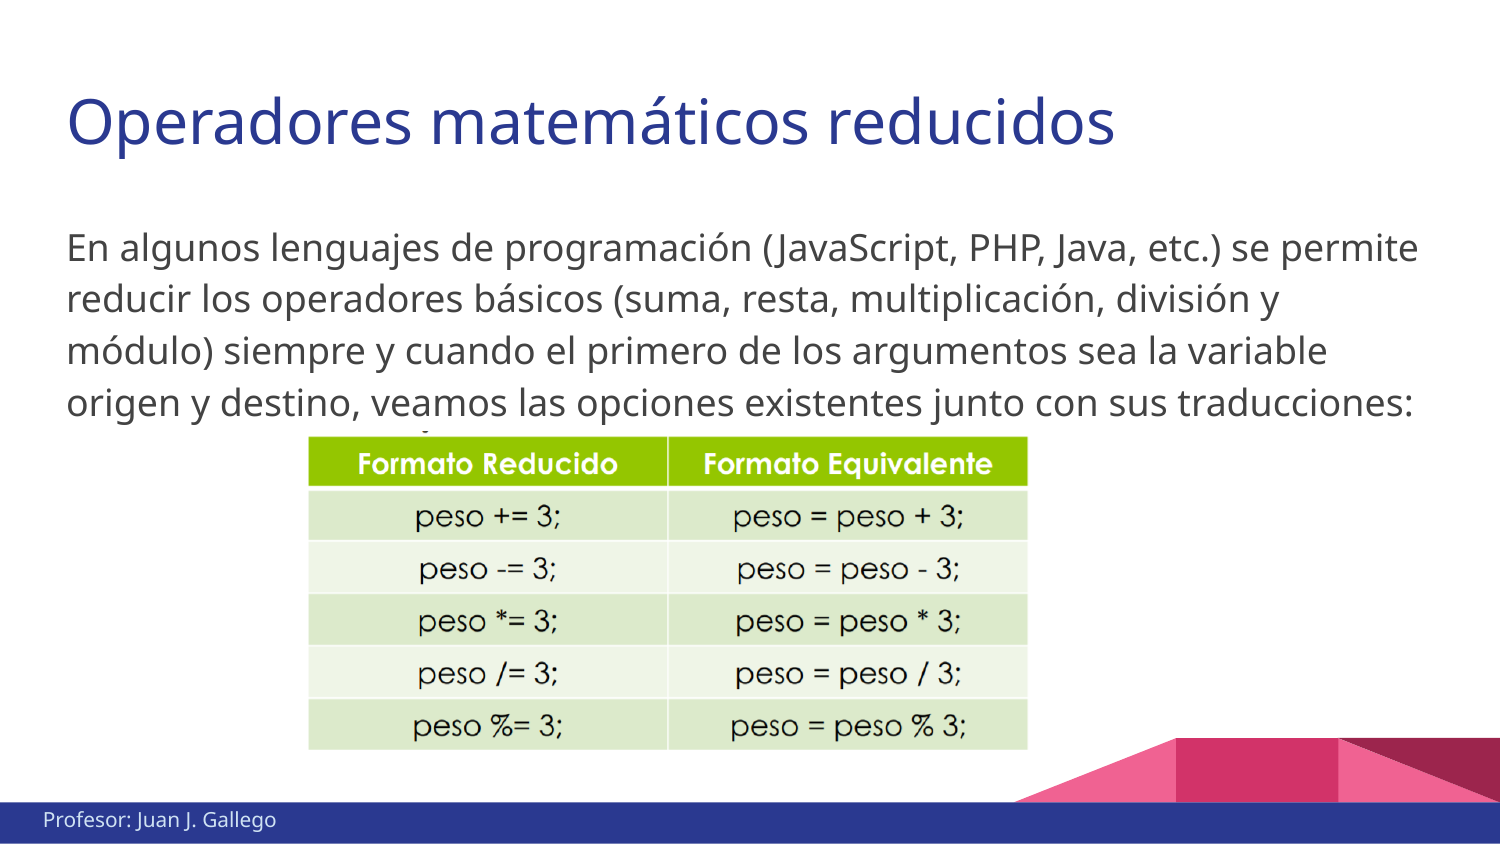

# Operadores matemáticos reducidos
En algunos lenguajes de programación (JavaScript, PHP, Java, etc.) se permite reducir los operadores básicos (suma, resta, multiplicación, división y módulo) siempre y cuando el primero de los argumentos sea la variable origen y destino, veamos las opciones existentes junto con sus traducciones: